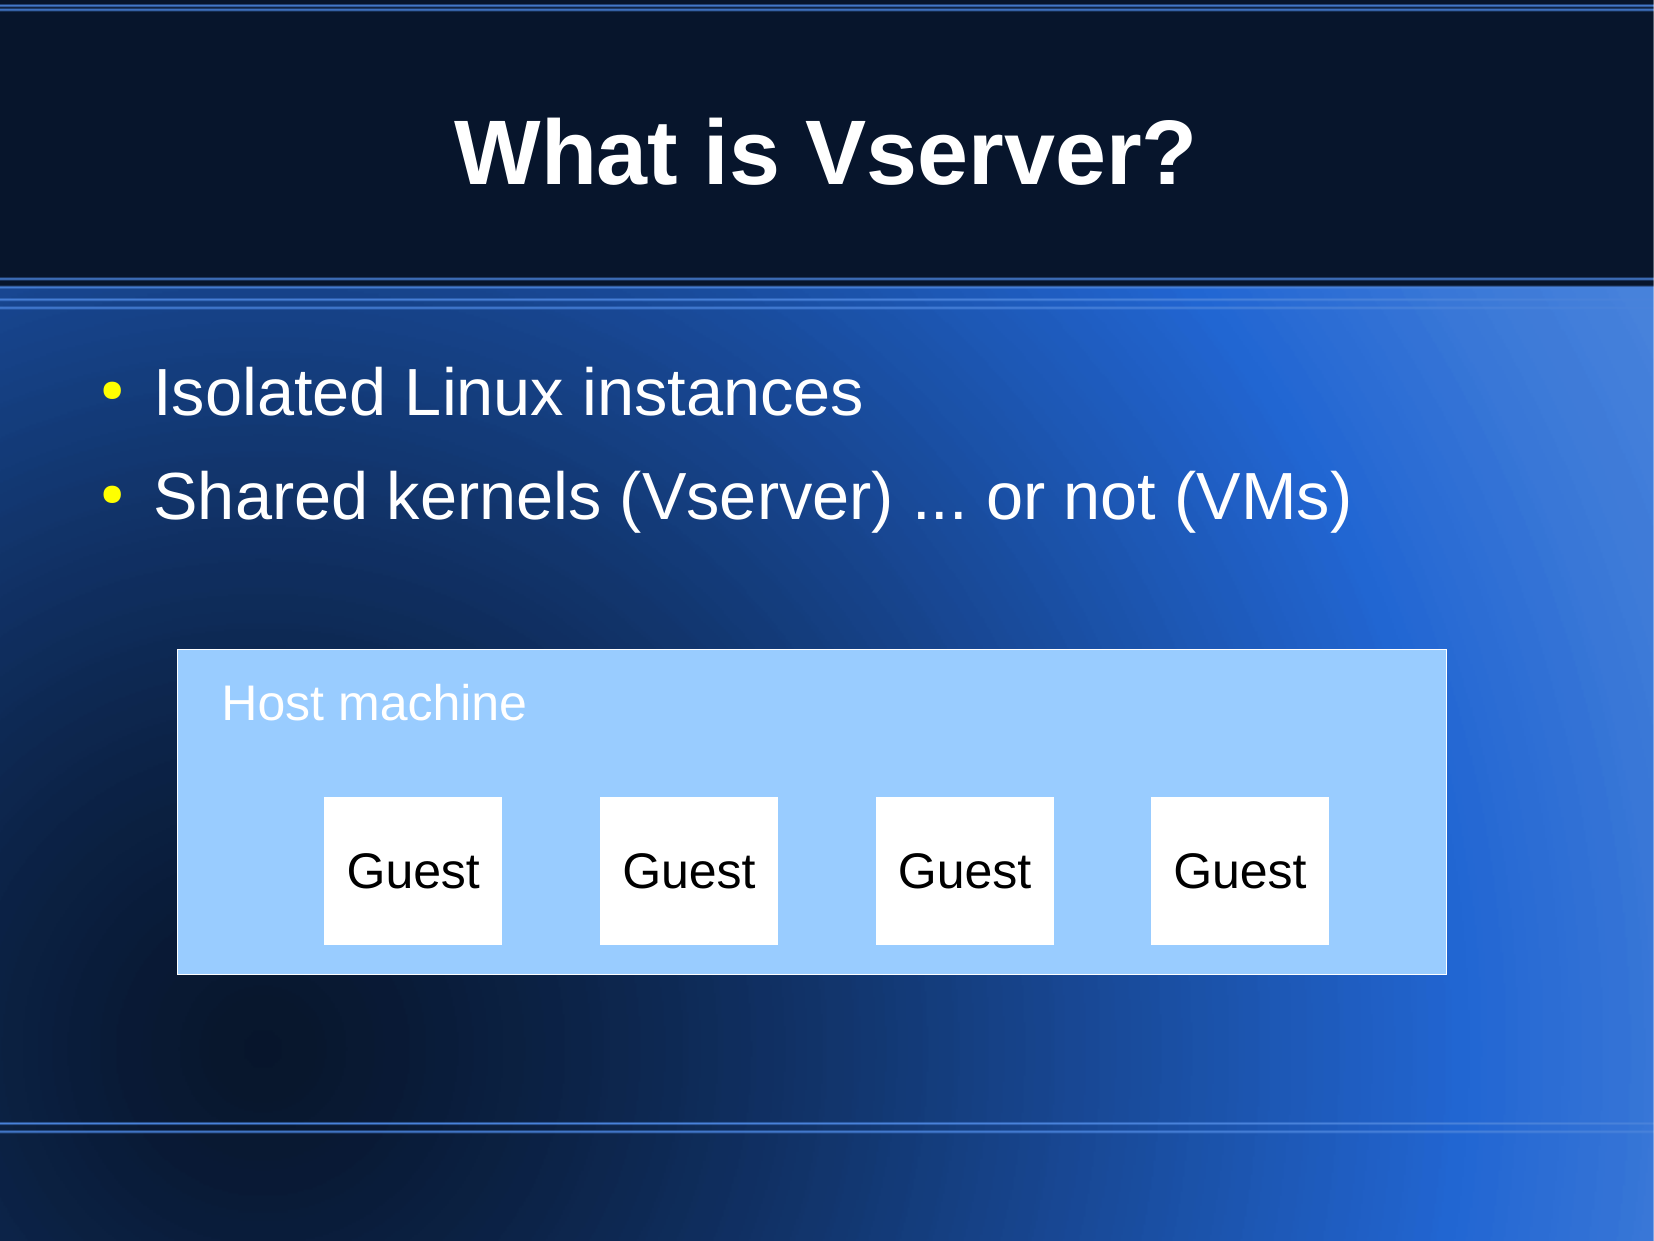

# What is Vserver?
Isolated Linux instances
Shared kernels (Vserver) ... or not (VMs)
Host machine
Guest
Guest
Guest
Guest